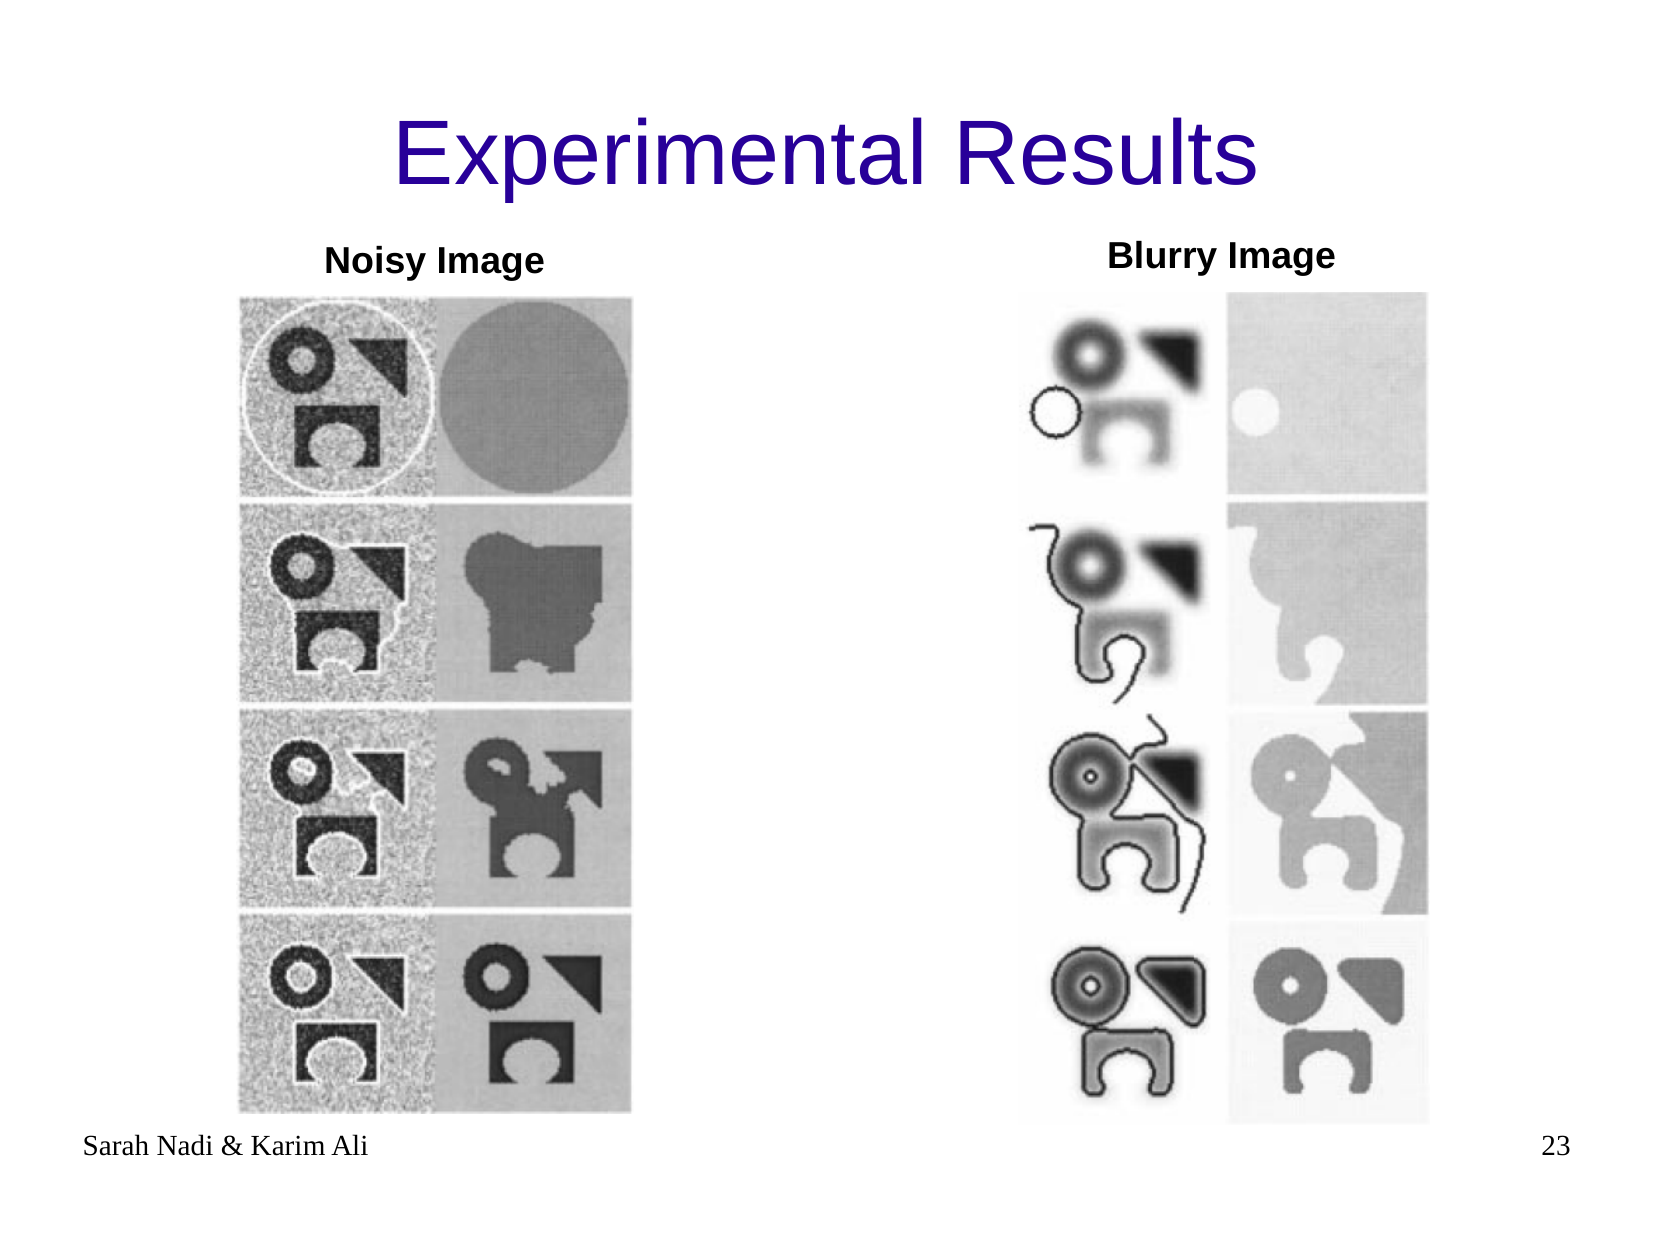

# Experimental Results
Blurry Image
Noisy Image
Sarah Nadi & Karim Ali
23